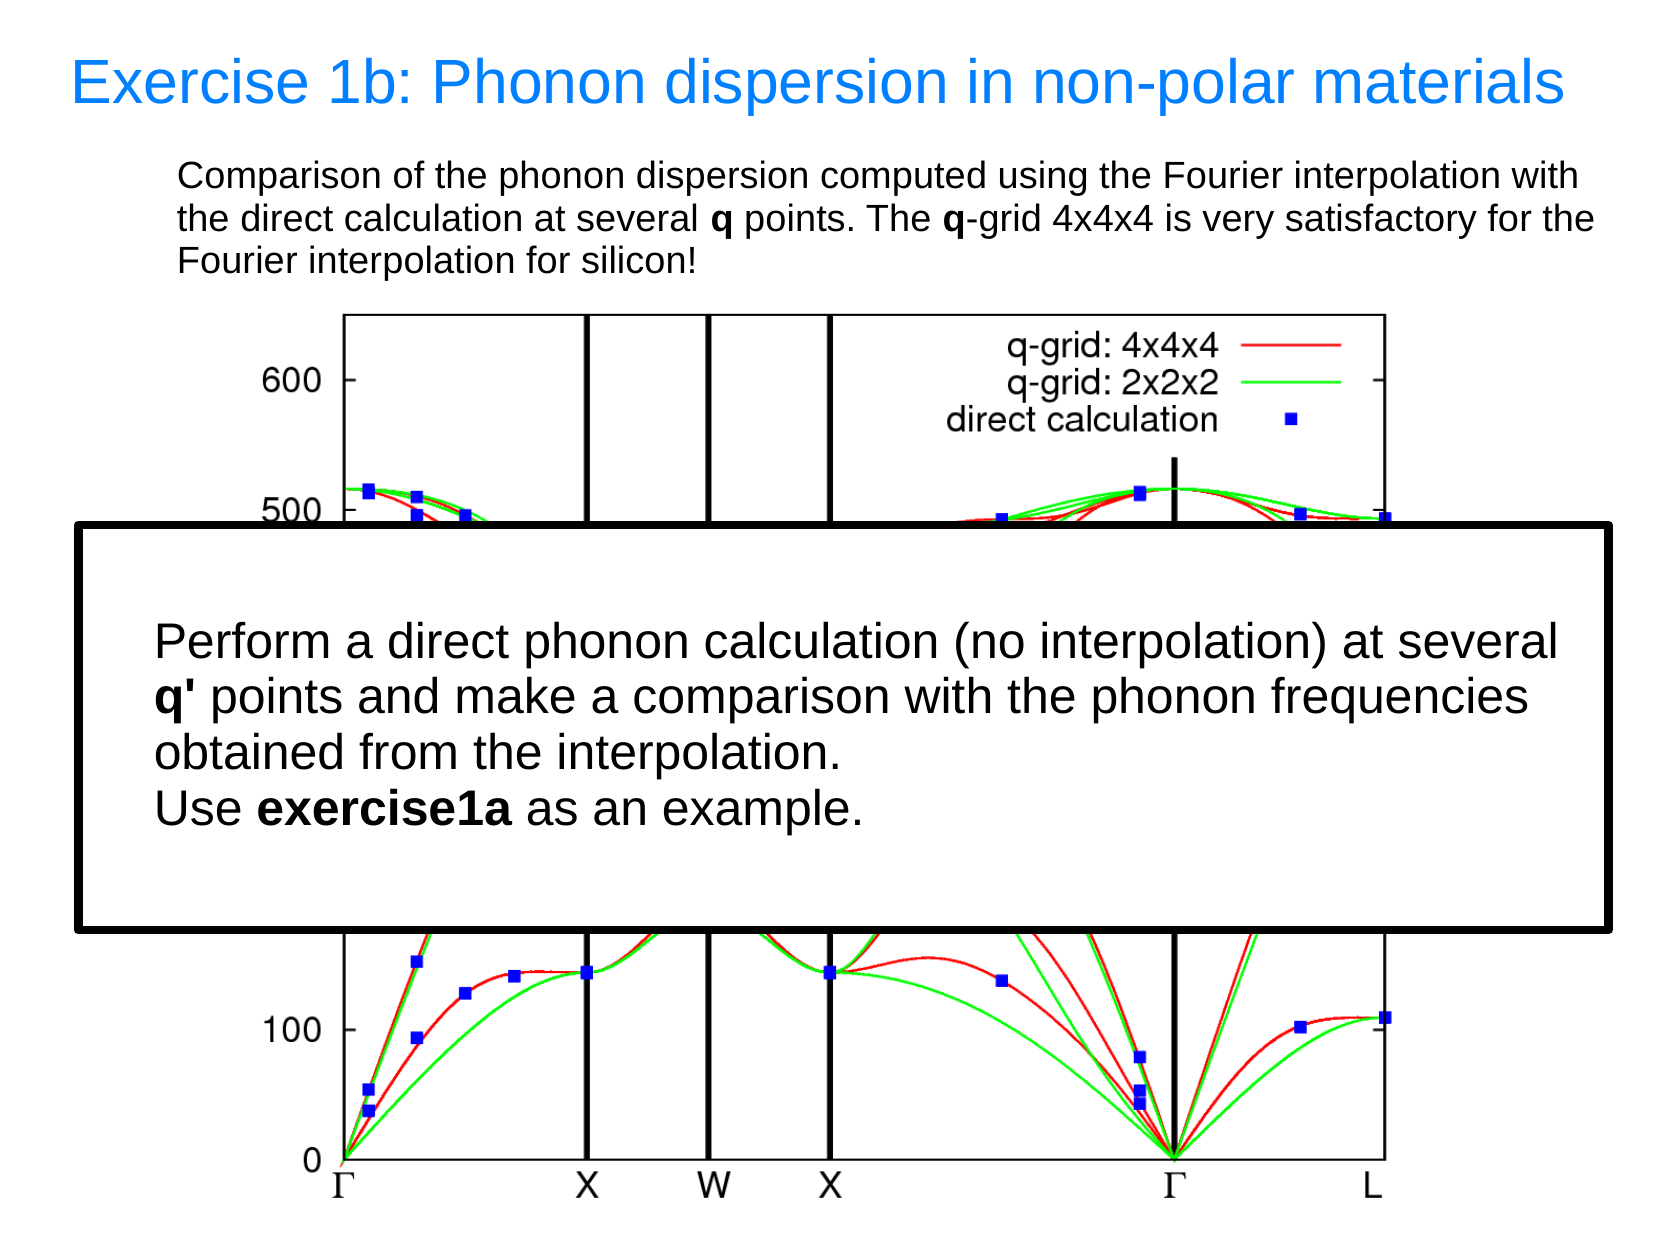

Exercise 1b: Phonon dispersion in non-polar materials
# Comparison of the phonon dispersion computed using the Fourier interpolation with the direct calculation at several q points. The q-grid 4x4x4 is very satisfactory for the Fourier interpolation for silicon!
Perform a direct phonon calculation (no interpolation) at several q' points and make a comparison with the phonon frequencies obtained from the interpolation. Use exercise1a as an example.